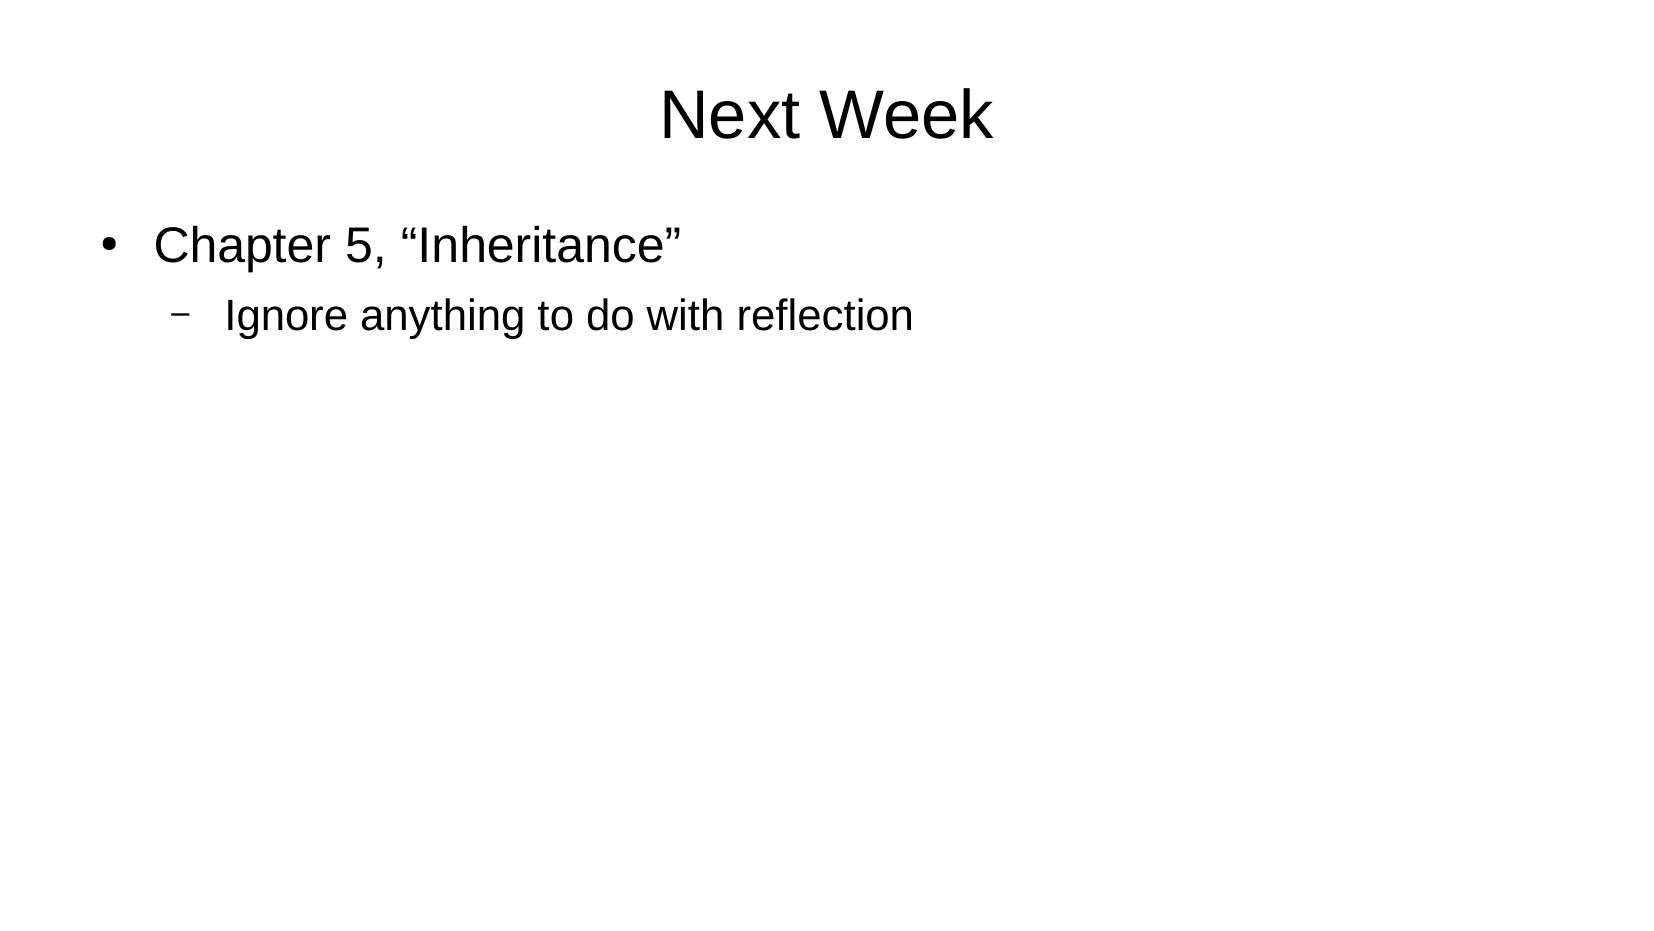

# Next Week
Chapter 5, “Inheritance”
Ignore anything to do with reflection